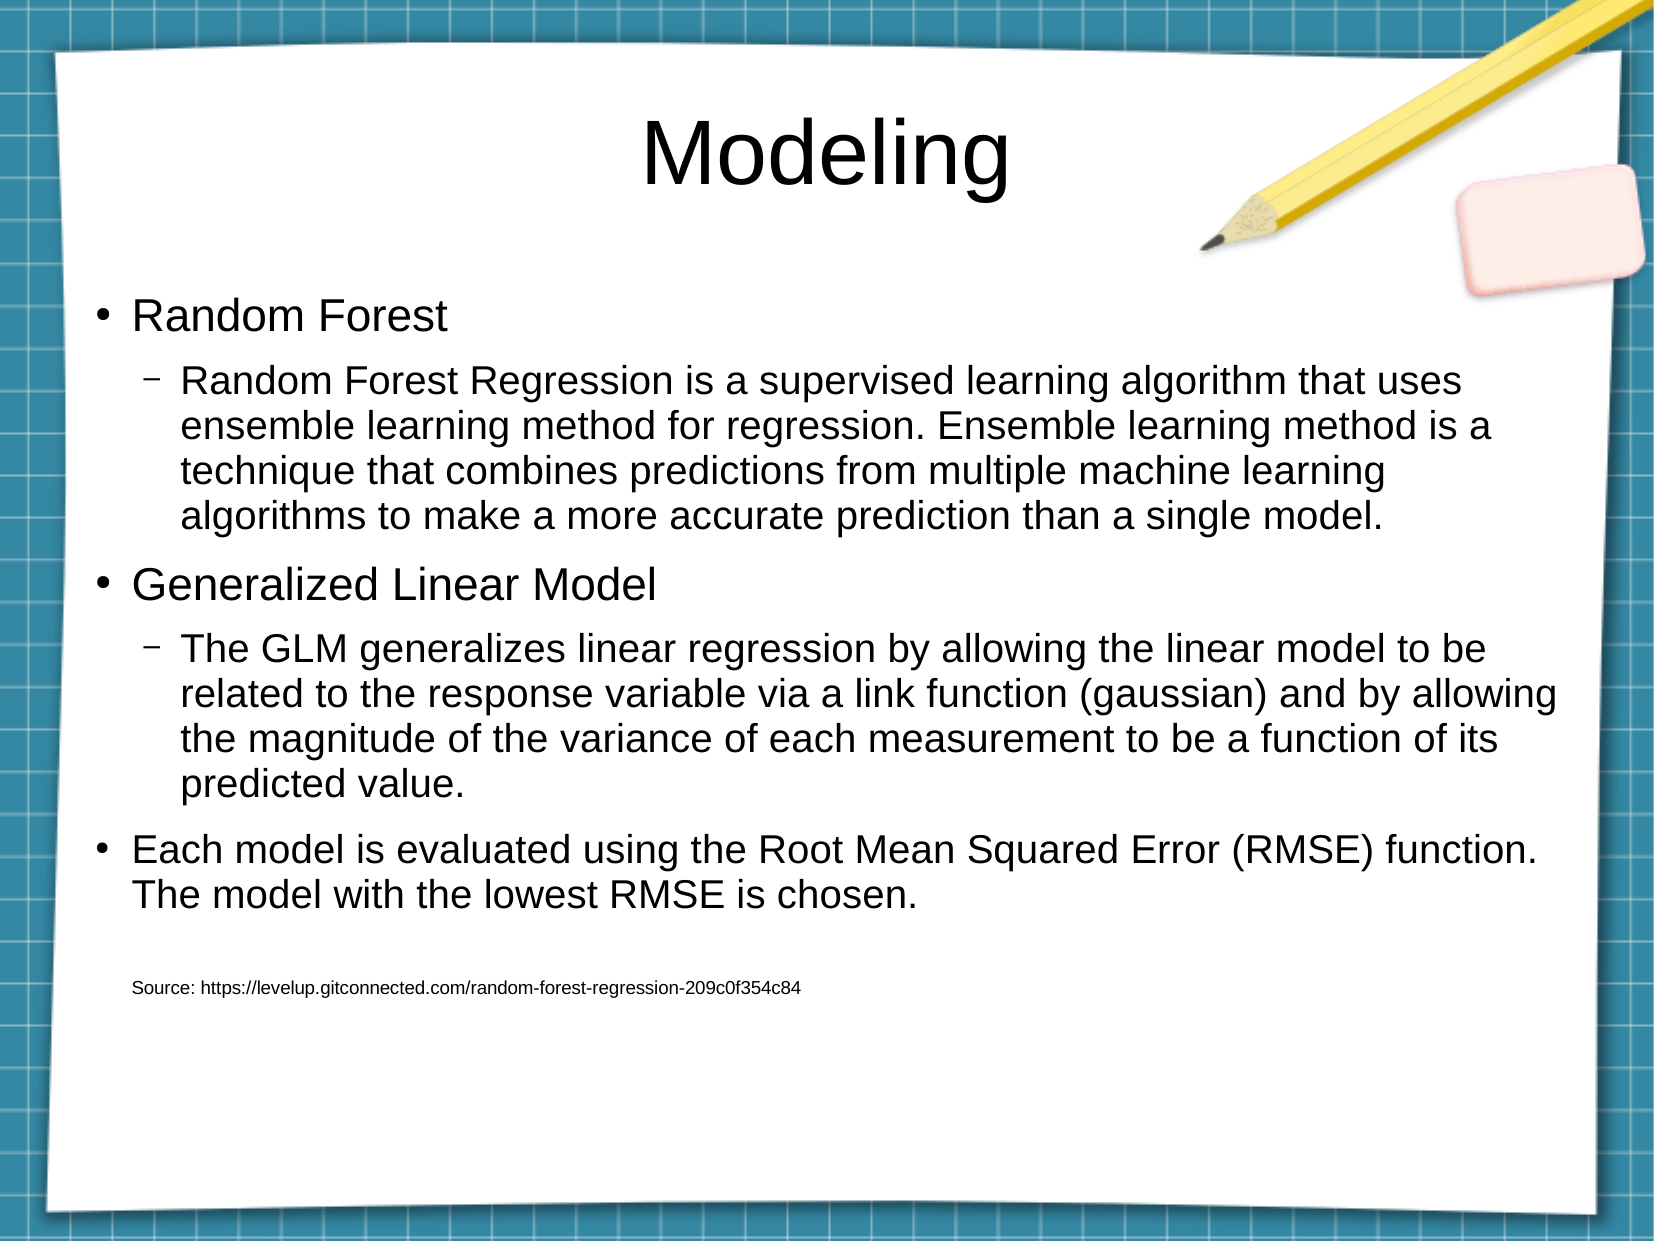

# Modeling
Random Forest
Random Forest Regression is a supervised learning algorithm that uses ensemble learning method for regression. Ensemble learning method is a technique that combines predictions from multiple machine learning algorithms to make a more accurate prediction than a single model.
Generalized Linear Model
The GLM generalizes linear regression by allowing the linear model to be related to the response variable via a link function (gaussian) and by allowing the magnitude of the variance of each measurement to be a function of its predicted value.
Each model is evaluated using the Root Mean Squared Error (RMSE) function. The model with the lowest RMSE is chosen.
Source: https://levelup.gitconnected.com/random-forest-regression-209c0f354c84